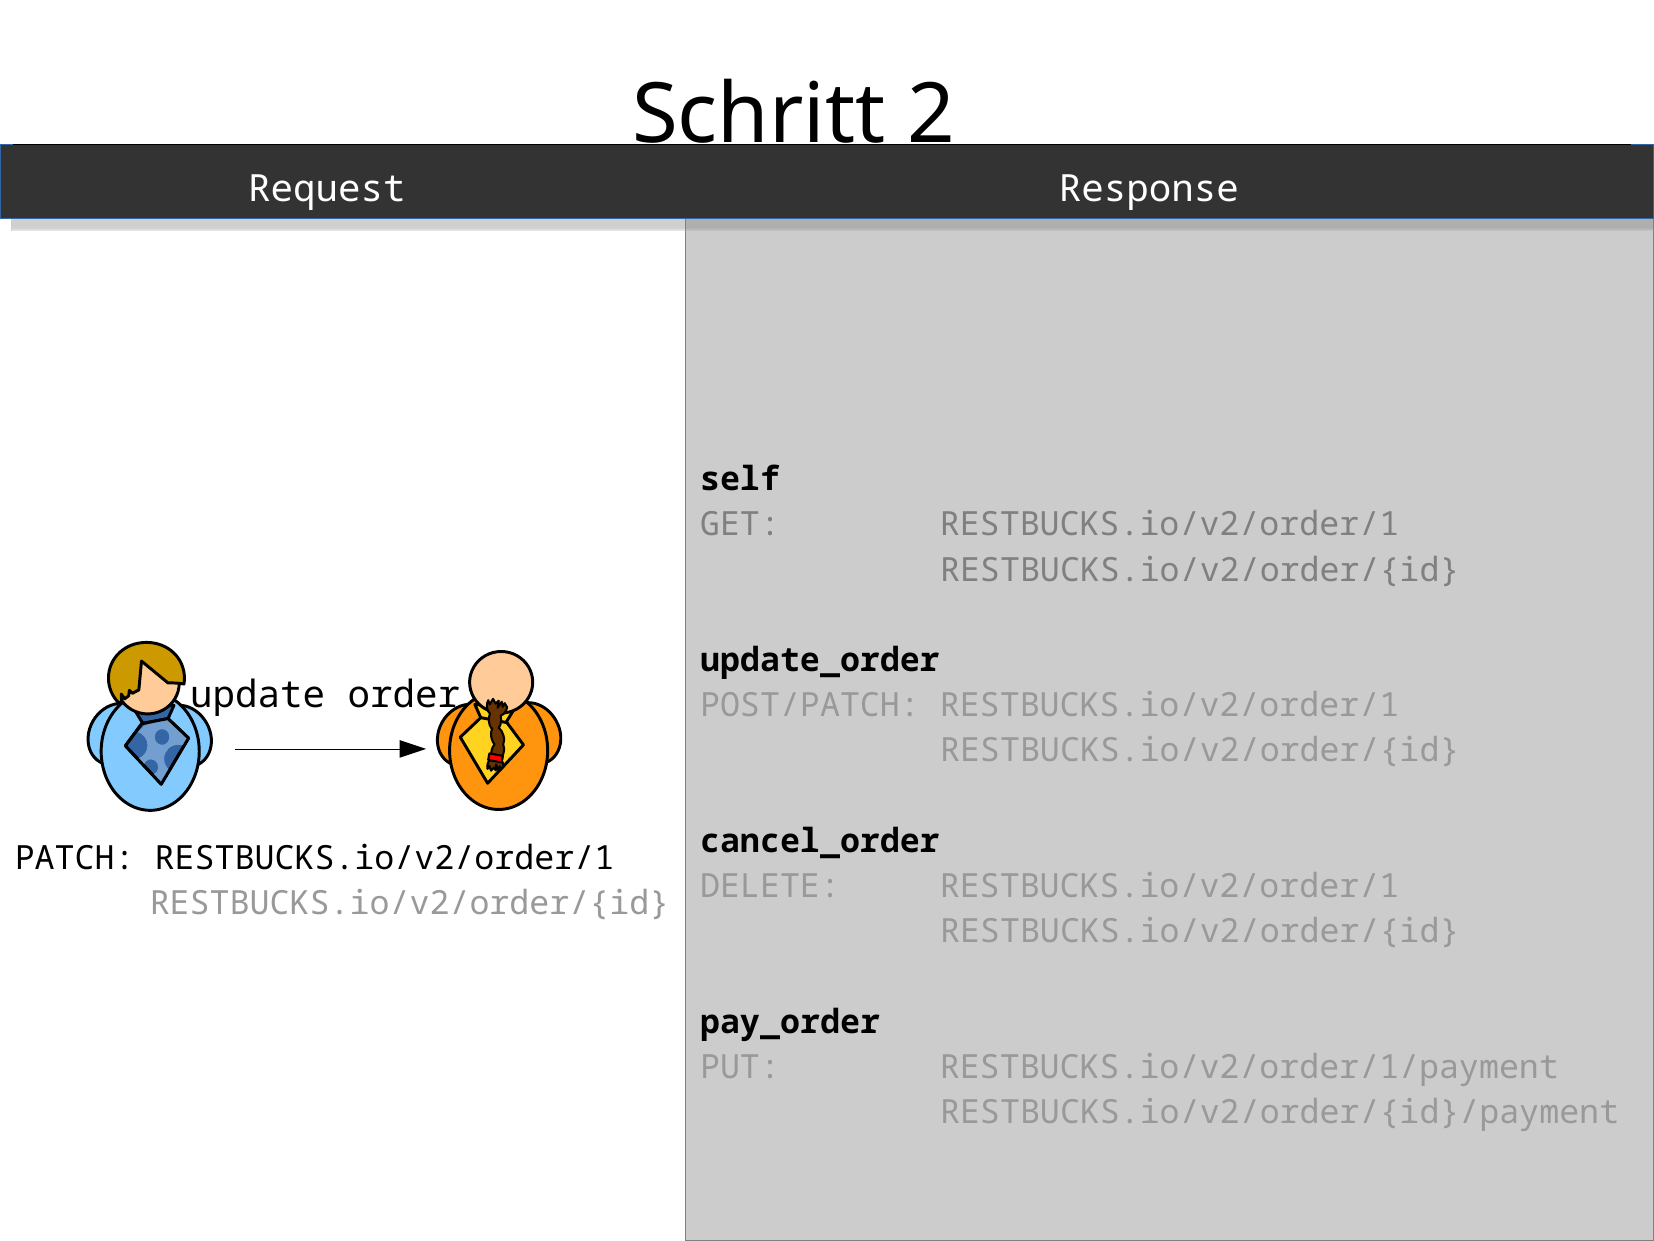

Schritt 2
Request
Response
self
GET: RESTBUCKS.io/v2/order/1
 RESTBUCKS.io/v2/order/{id}
update_order
POST/PATCH: RESTBUCKS.io/v2/order/1
 RESTBUCKS.io/v2/order/{id}
cancel_order
DELETE: RESTBUCKS.io/v2/order/1
 RESTBUCKS.io/v2/order/{id}
pay_order
PUT: RESTBUCKS.io/v2/order/1/payment
 RESTBUCKS.io/v2/order/{id}/payment
update order
PATCH: RESTBUCKS.io/v2/order/1
	 RESTBUCKS.io/v2/order/{id}